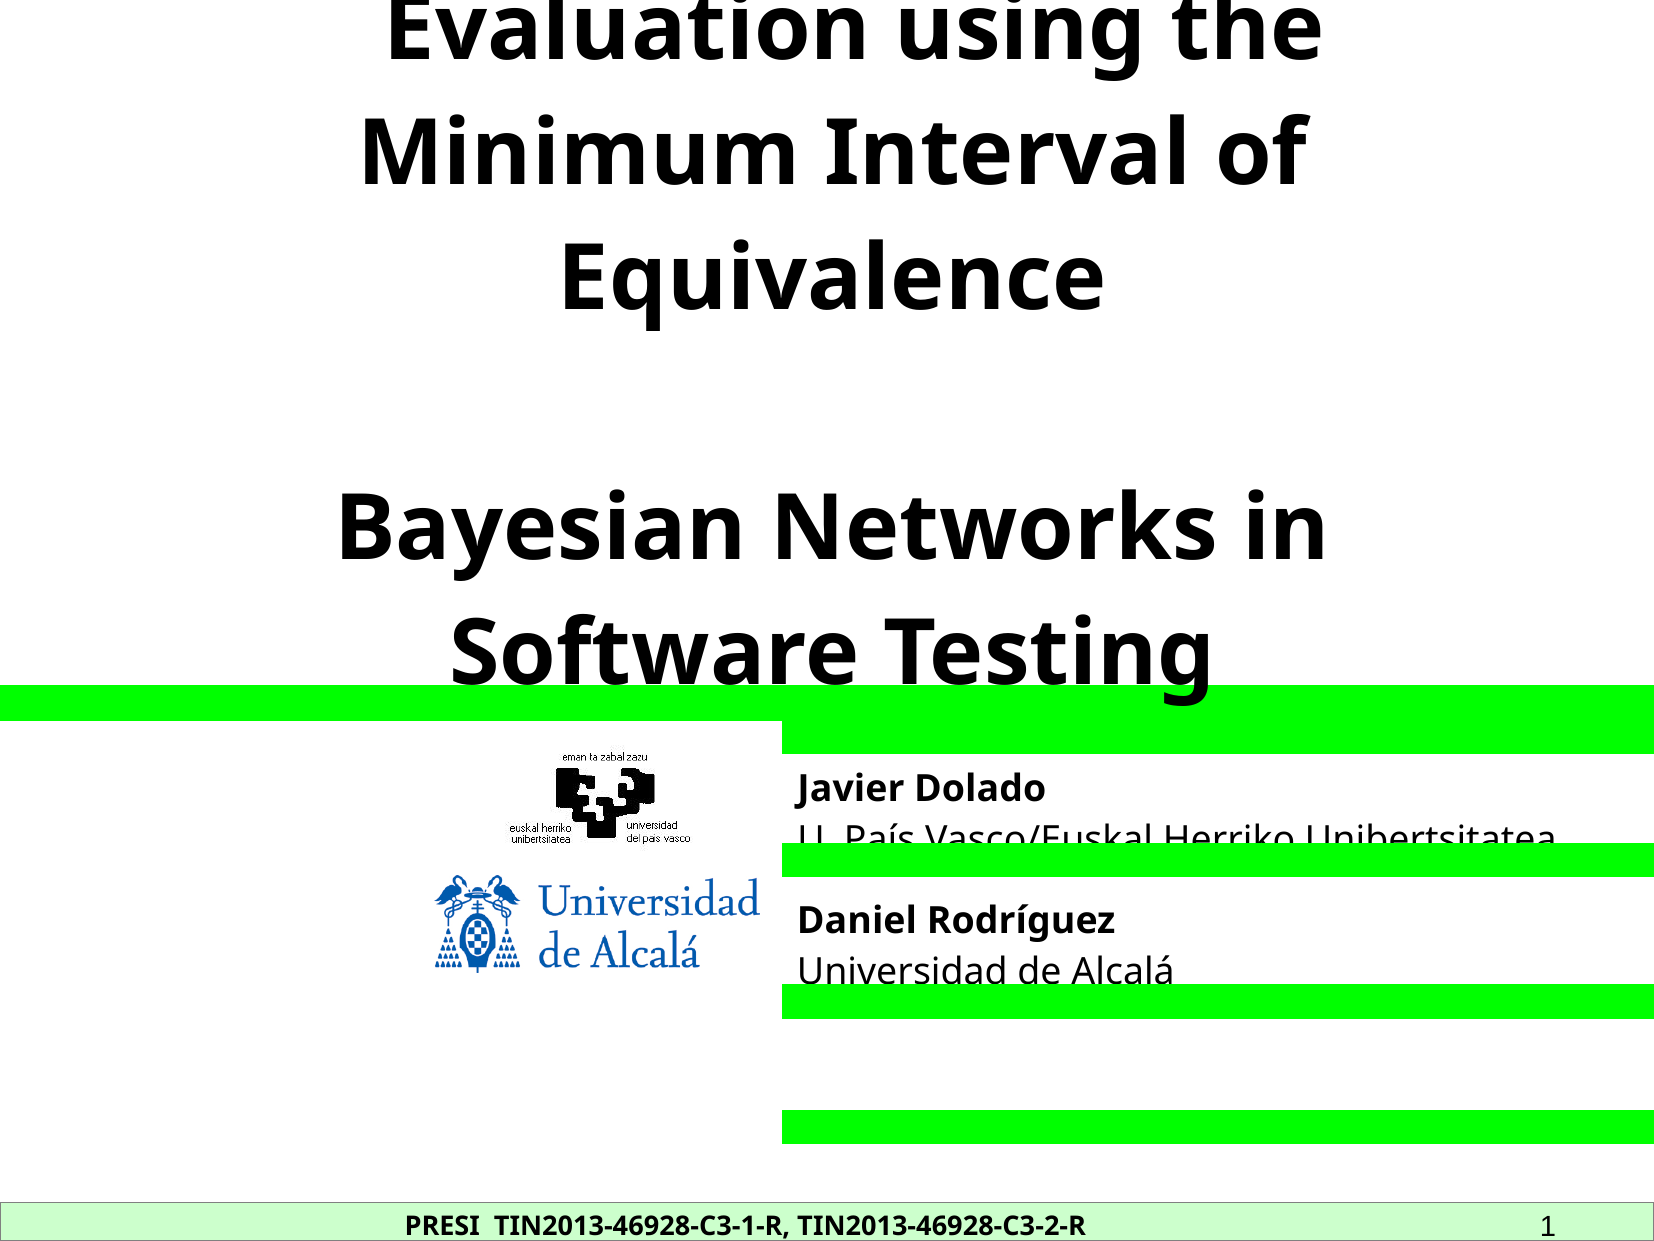

# Evaluation using the Minimum Interval of Equivalence Bayesian Networks in Software Testing
Javier Dolado
U. País Vasco/Euskal Herriko Unibertsitatea
Daniel Rodríguez
Universidad de Alcalá
PRESI TIN2013-46928-C3-1-R, TIN2013-46928-C3-2-R